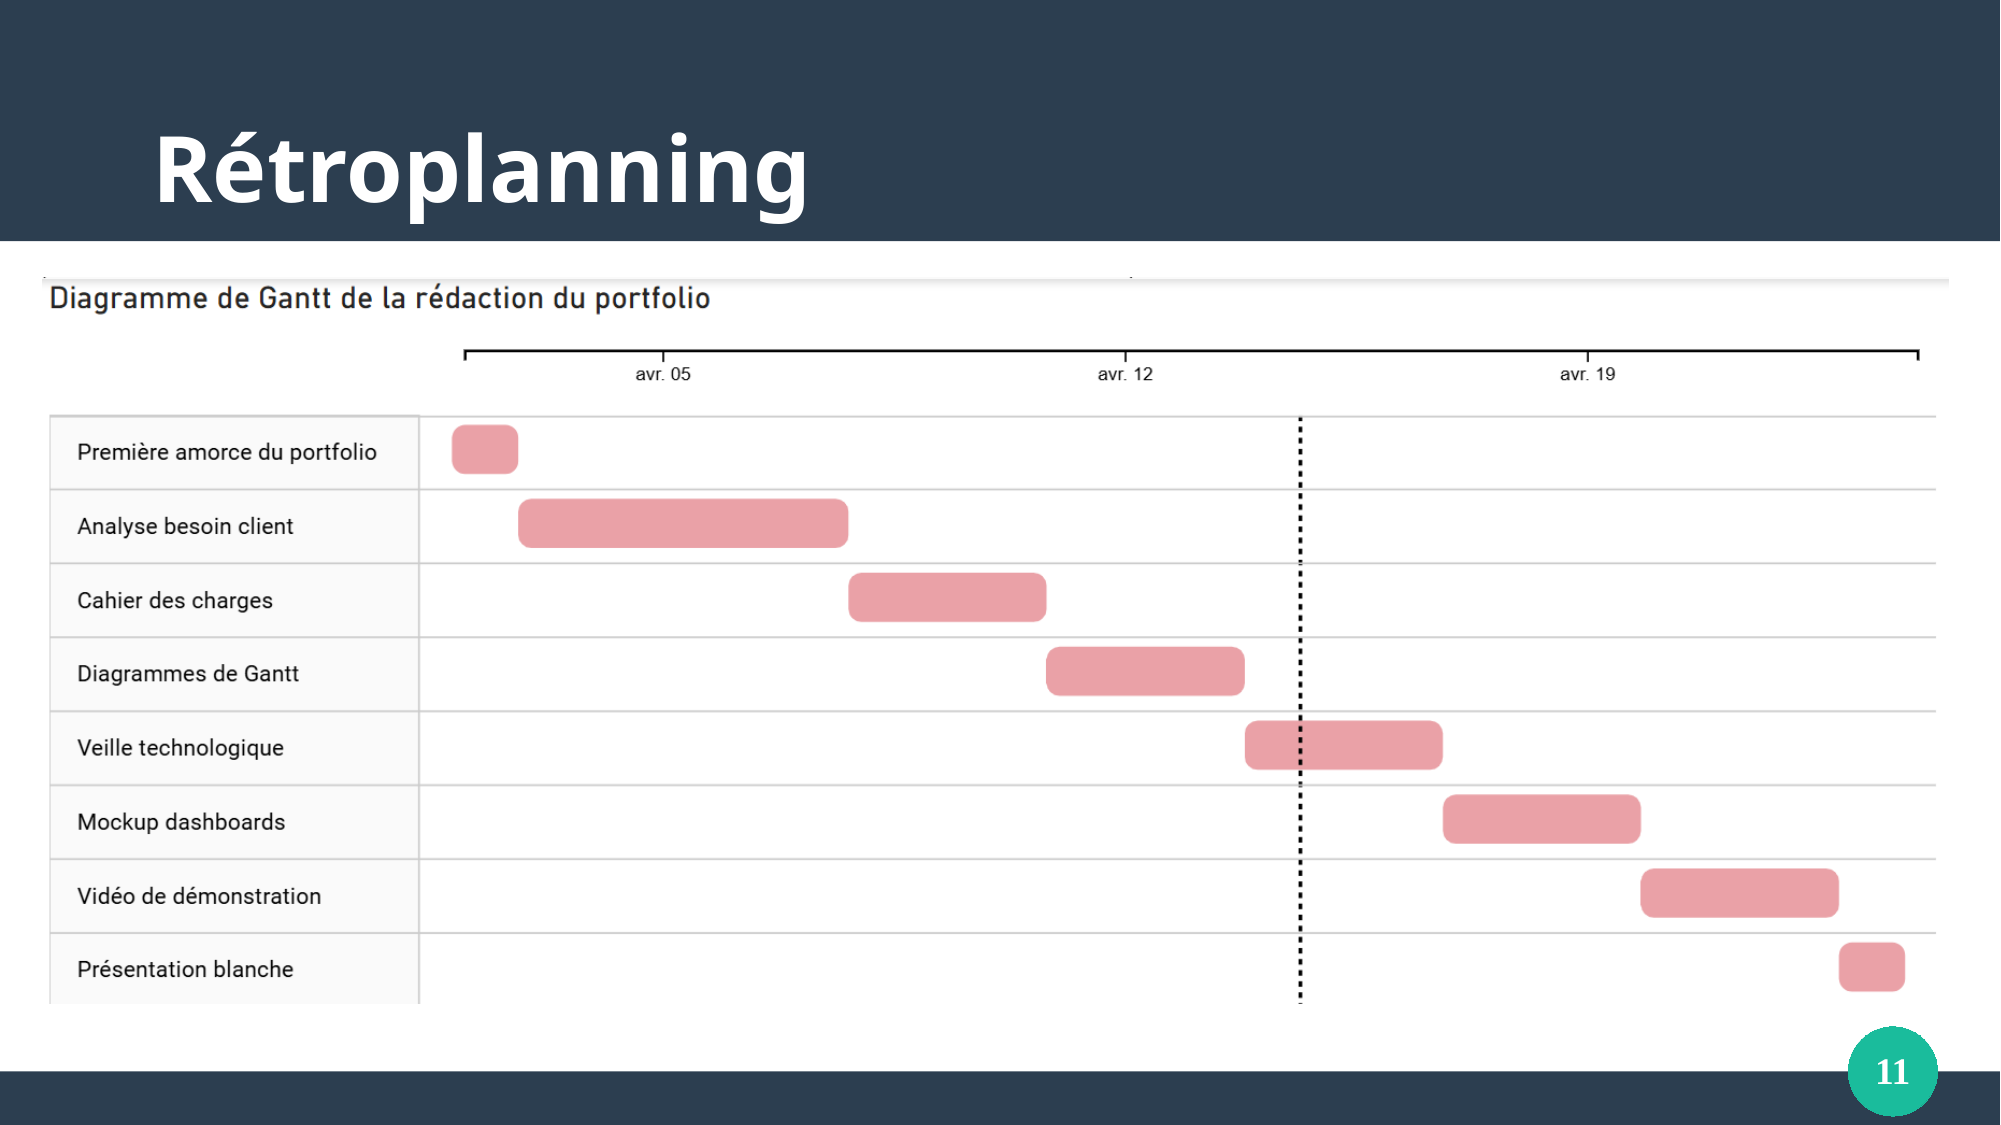

# Rétroplanning
Liste synthétique des dates clés du projet
11